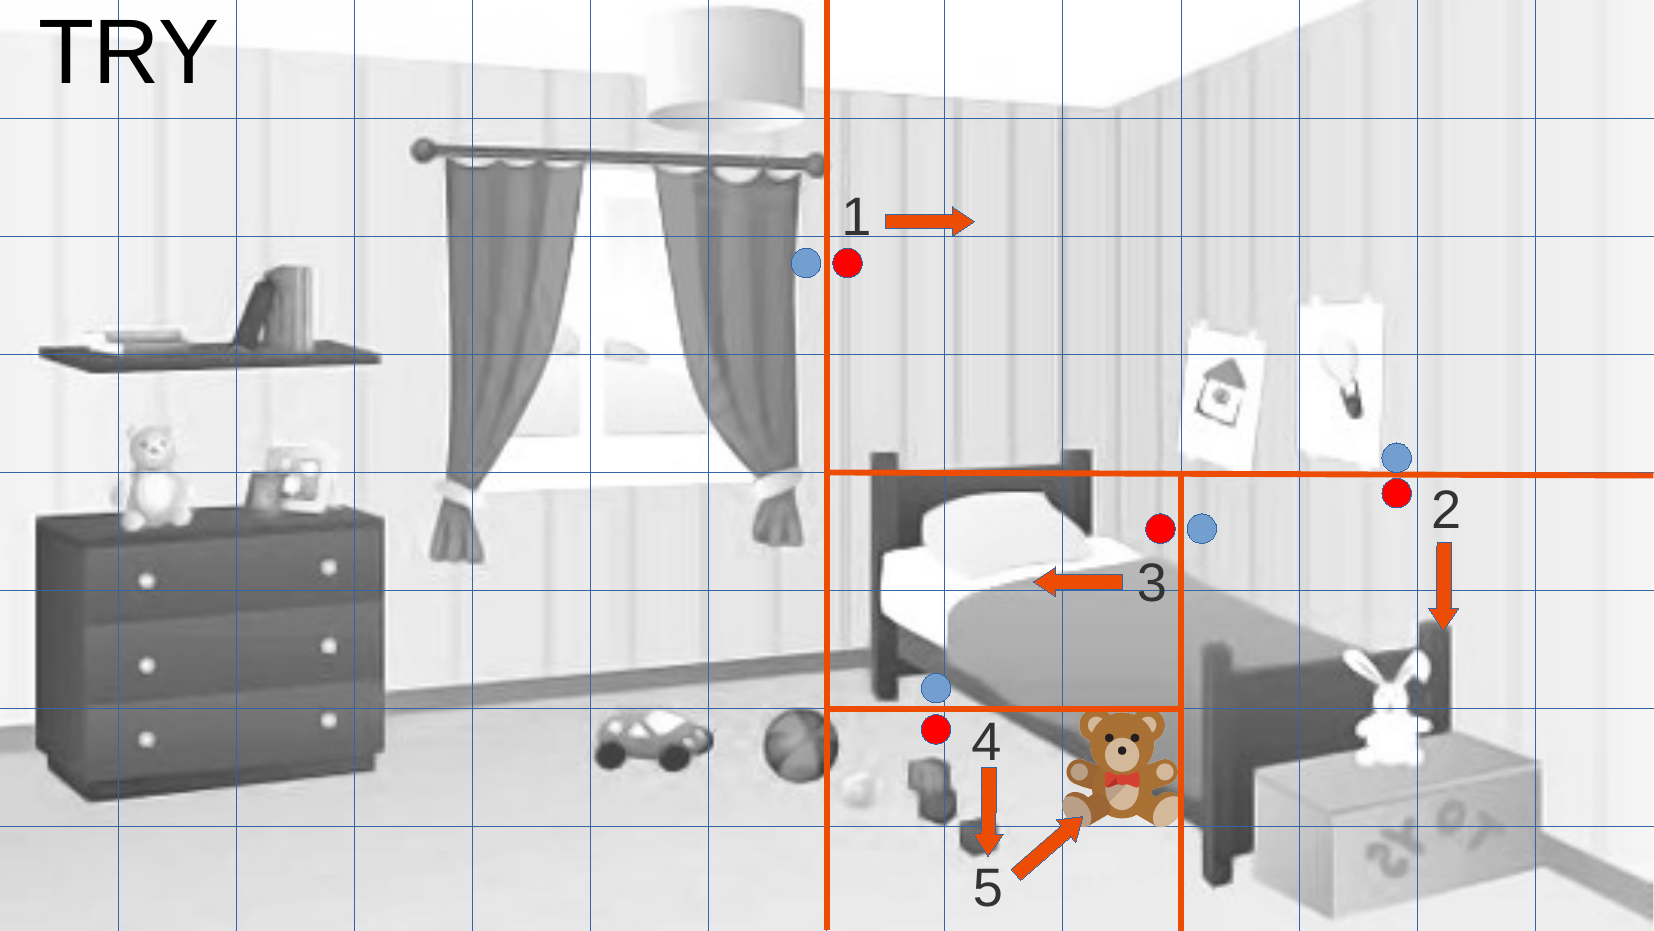

# TRY
1
2
3
4
5